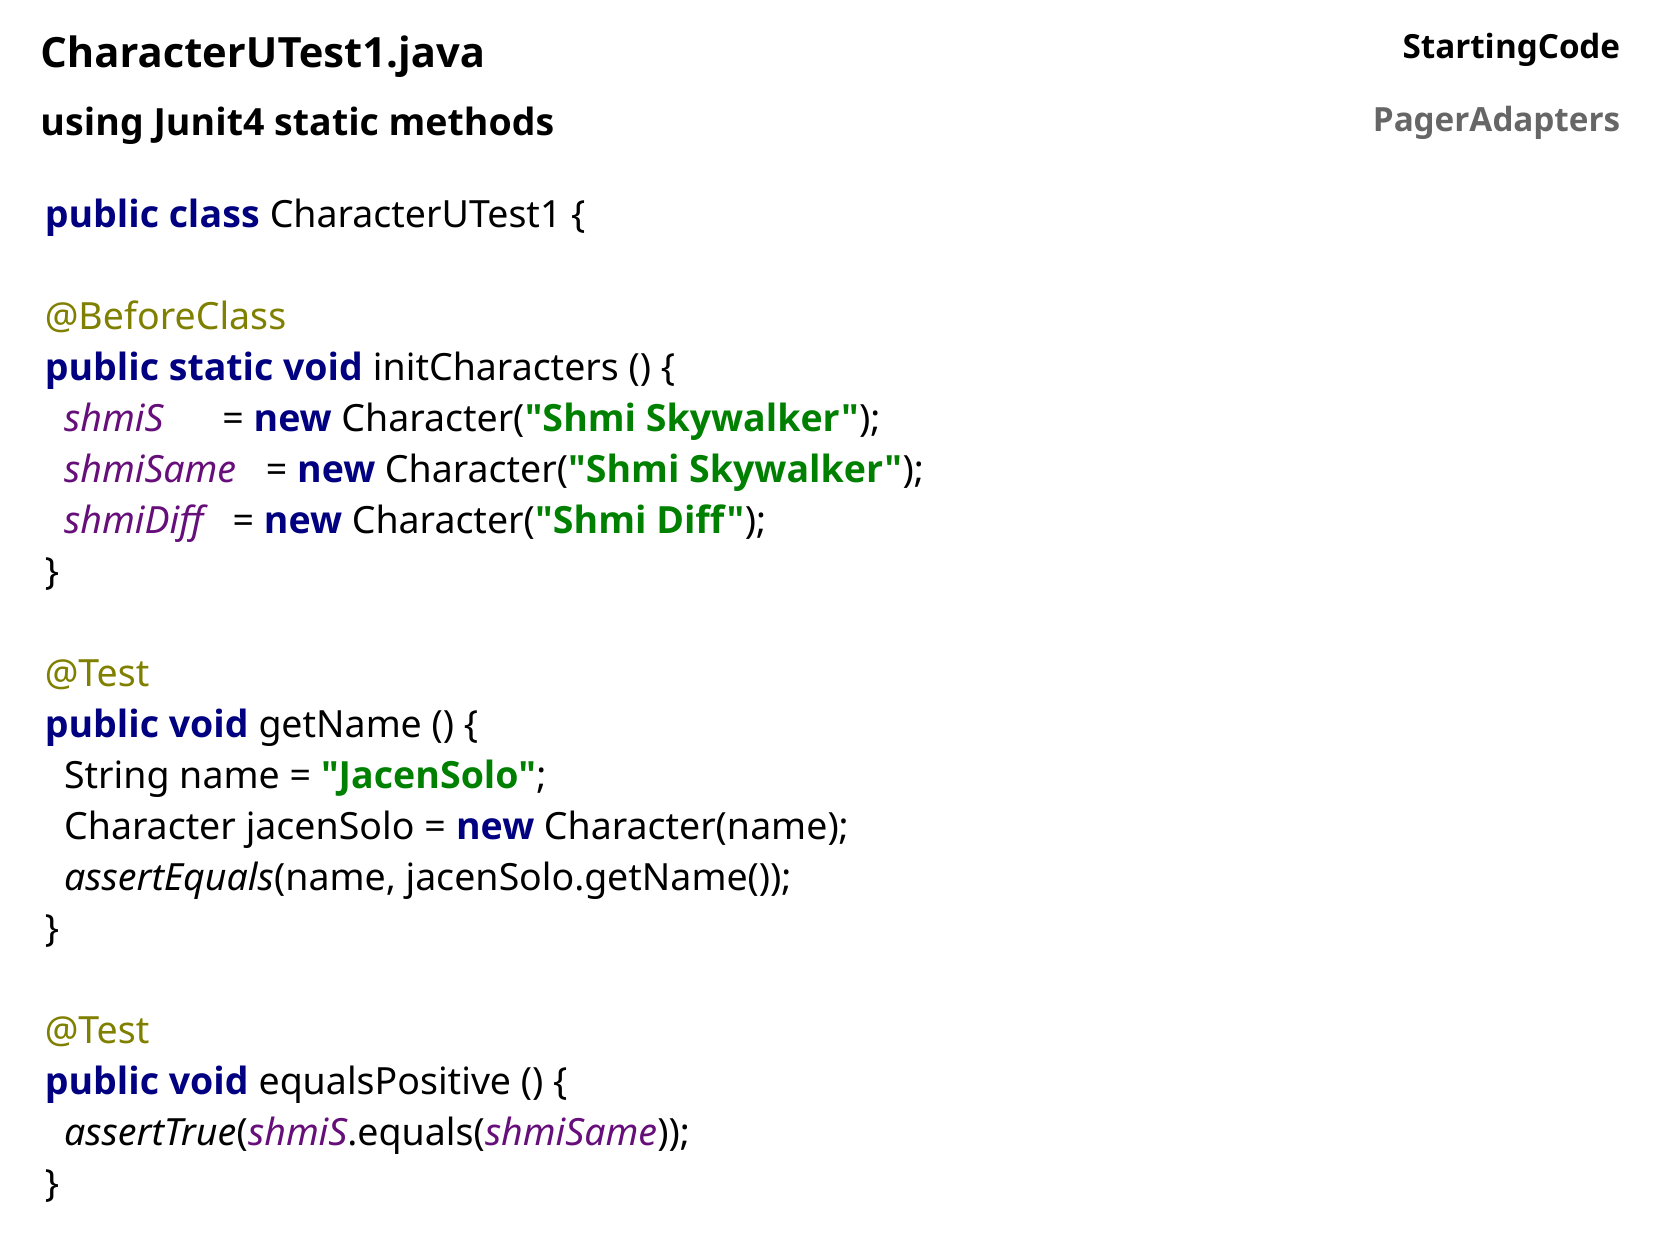

| CharacterUTest1.java | StartingCode |
| --- | --- |
| using Junit4 static methods | PagerAdapters |
Starting Position - CharacterUTest
public class CharacterUTest1 {
@BeforeClass
public static void initCharacters () {
 shmiS = new Character("Shmi Skywalker");
 shmiSame = new Character("Shmi Skywalker");
 shmiDiff = new Character("Shmi Diff");
}
@Test
public void getName () {
 String name = "JacenSolo";
 Character jacenSolo = new Character(name);
 assertEquals(name, jacenSolo.getName());
}
@Test
public void equalsPositive () {
 assertTrue(shmiS.equals(shmiSame));
}
}